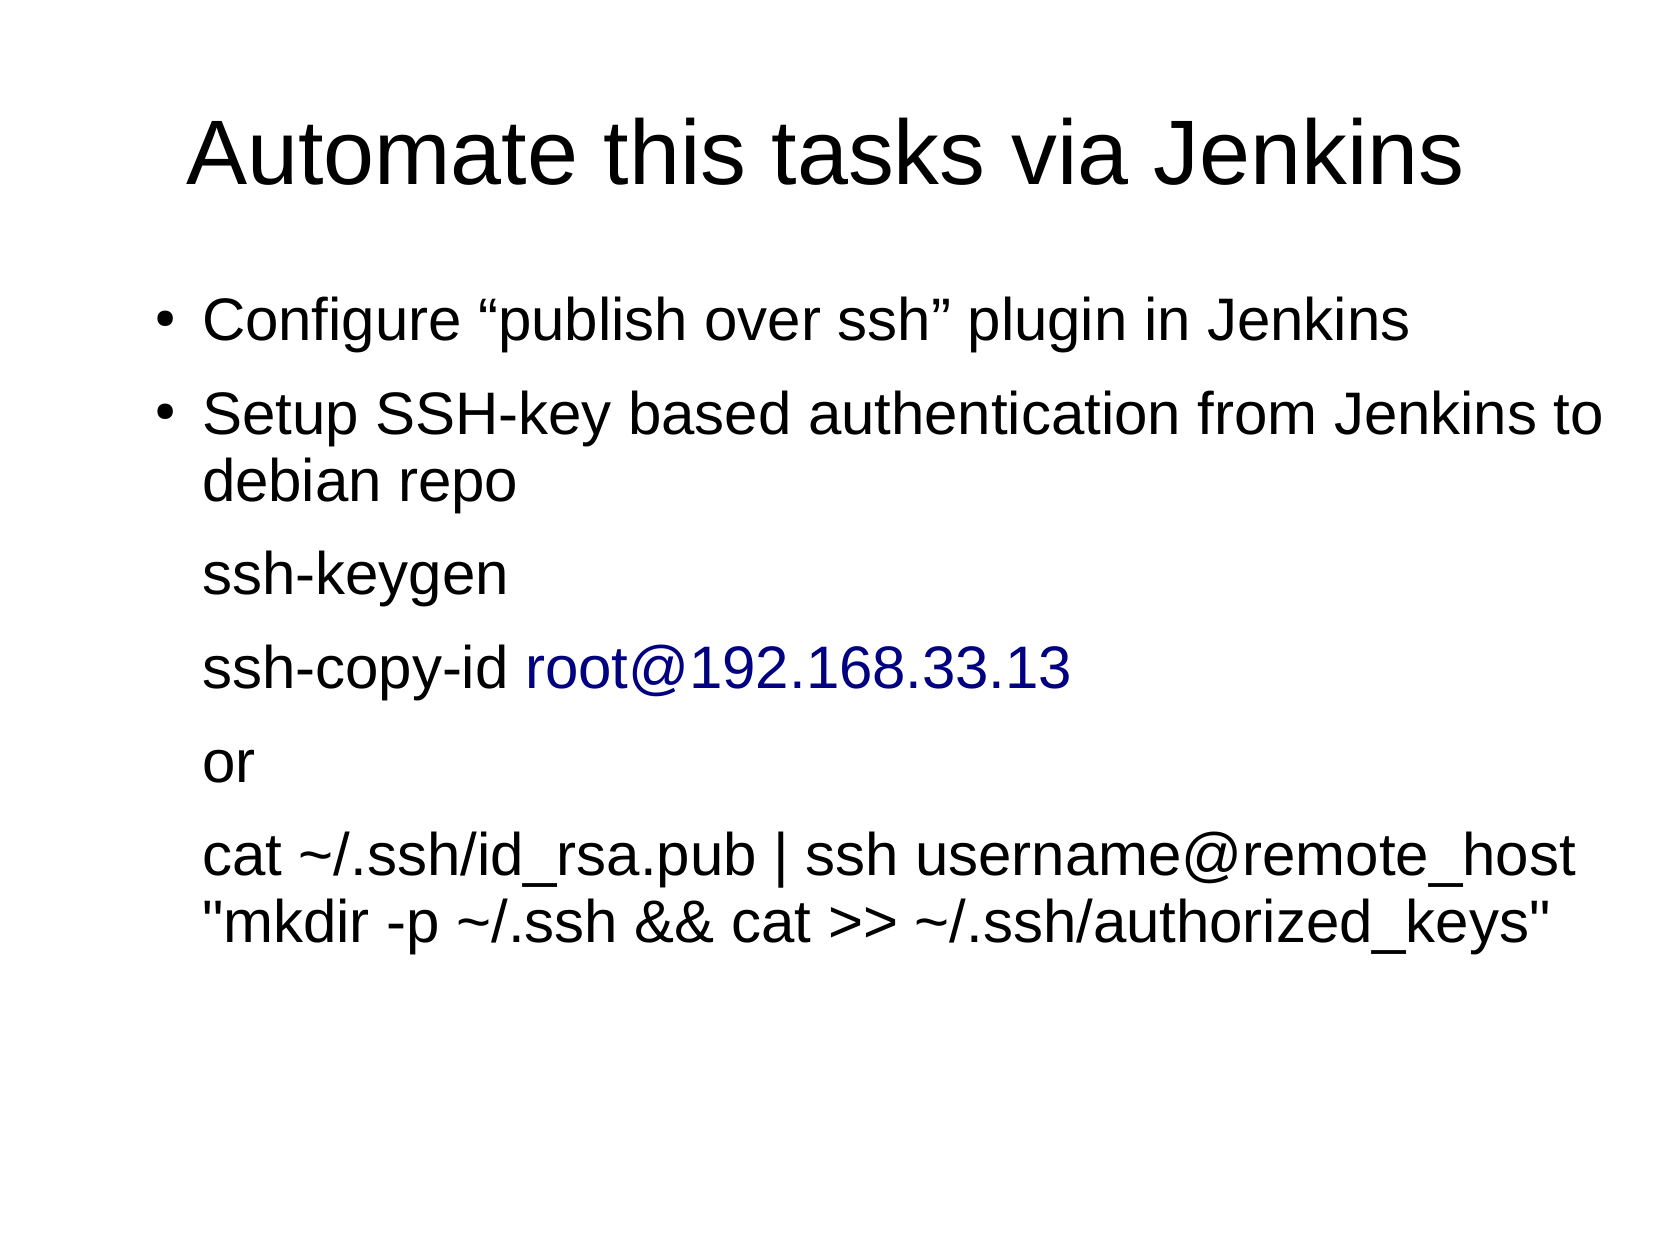

# Automate this tasks via Jenkins
Configure “publish over ssh” plugin in Jenkins
Setup SSH-key based authentication from Jenkins to debian repo
ssh-keygen
ssh-copy-id root@192.168.33.13
or
cat ~/.ssh/id_rsa.pub | ssh username@remote_host "mkdir -p ~/.ssh && cat >> ~/.ssh/authorized_keys"